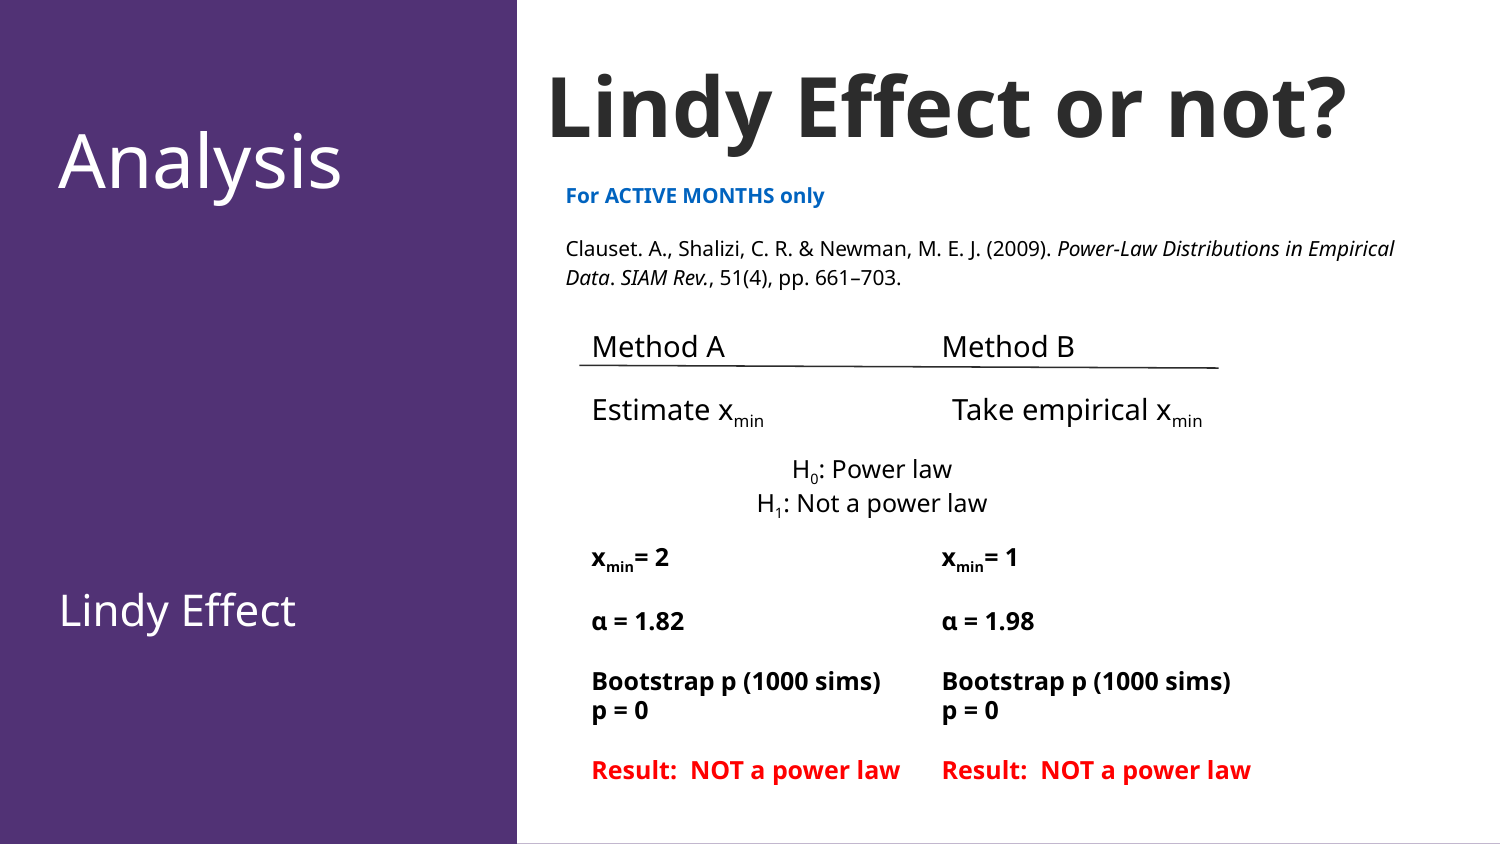

Lindy Effect or not?
# Analysis
For ACTIVE MONTHS only
Clauset. A., Shalizi, C. R. & Newman, M. E. J. (2009). Power-Law Distributions in Empirical Data. SIAM Rev., 51(4), pp. 661–703.
Method A
Method B
Estimate xmin
Take empirical xmin
H0: Power law
H1: Not a power law
xmin= 2
ɑ = 1.82
Bootstrap p (1000 sims)
p = 0
Result: NOT a power law
xmin= 1
ɑ = 1.98
Bootstrap p (1000 sims)
p = 0
Result: NOT a power law
Lindy Effect